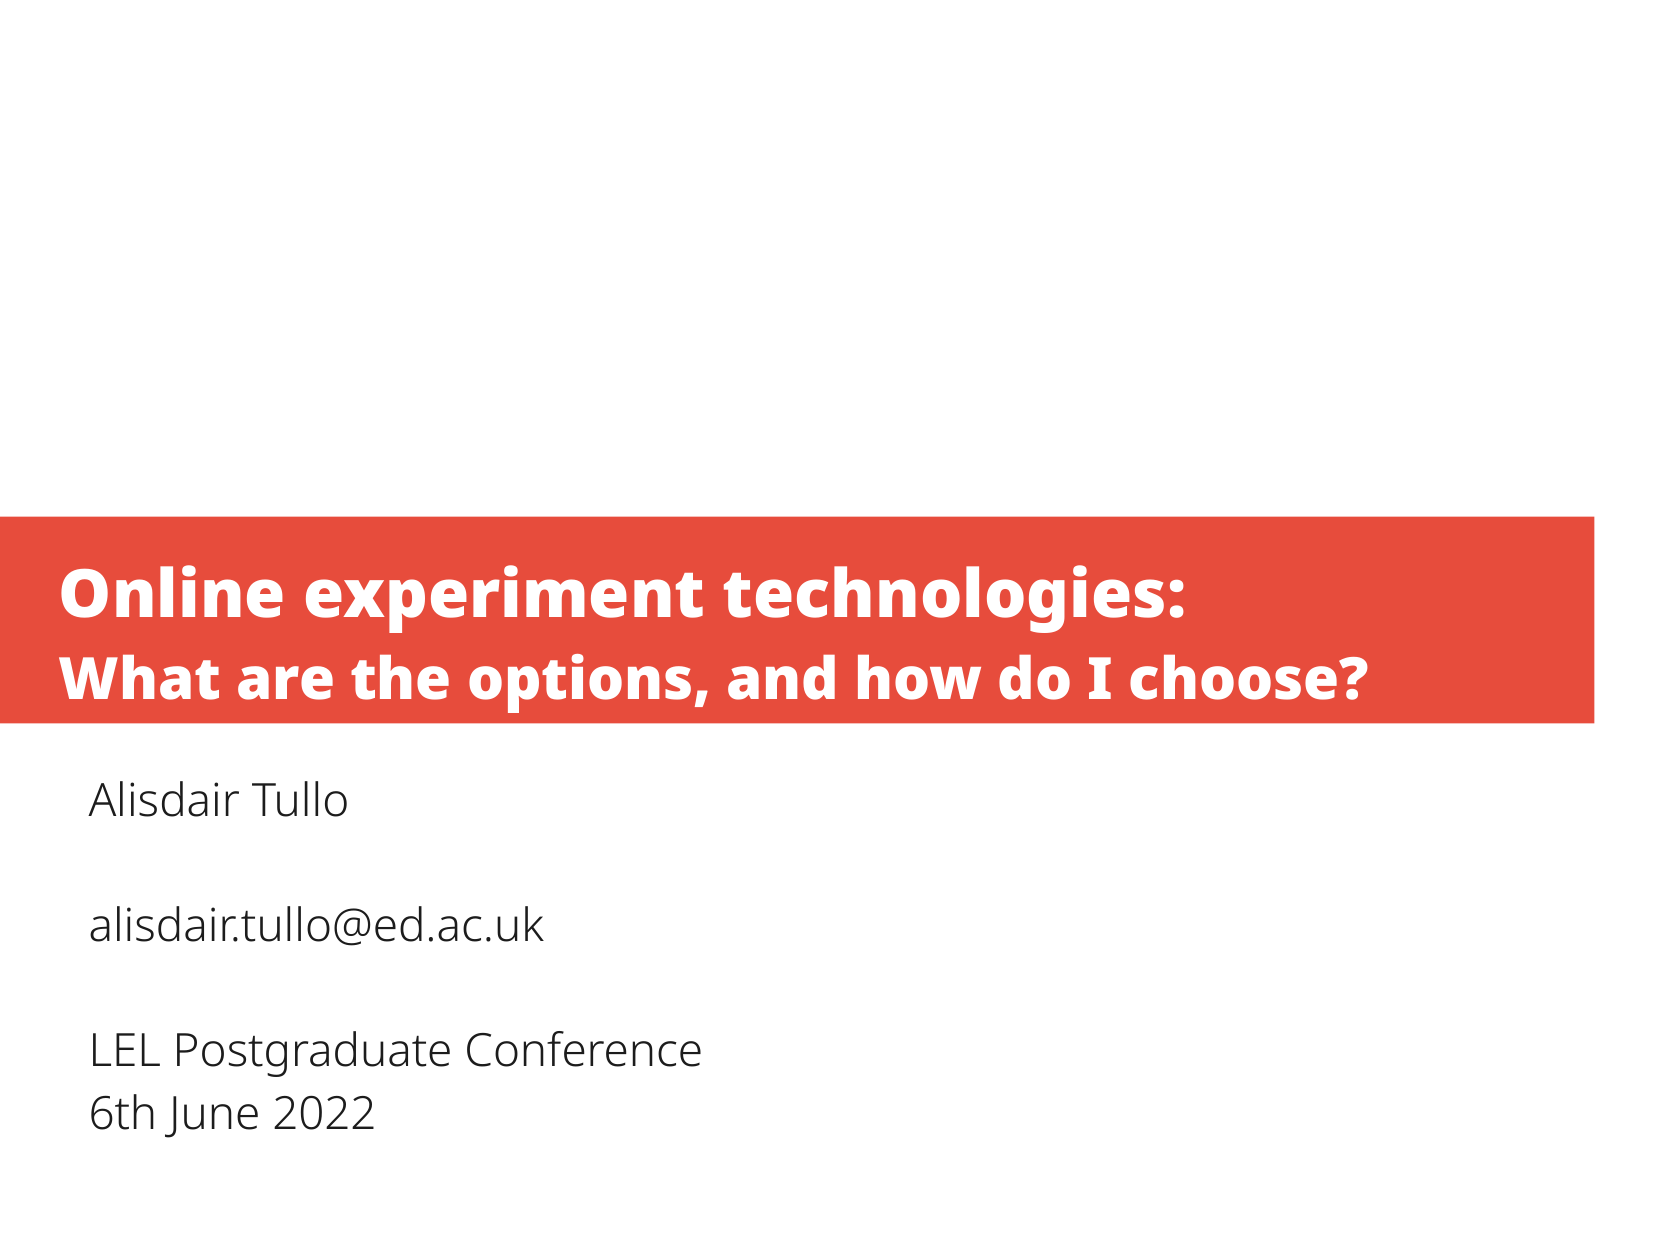

# Online experiment technologies: What are the options, and how do I choose?
Alisdair Tullo
alisdair.tullo@ed.ac.uk
LEL Postgraduate Conference
6th June 2022